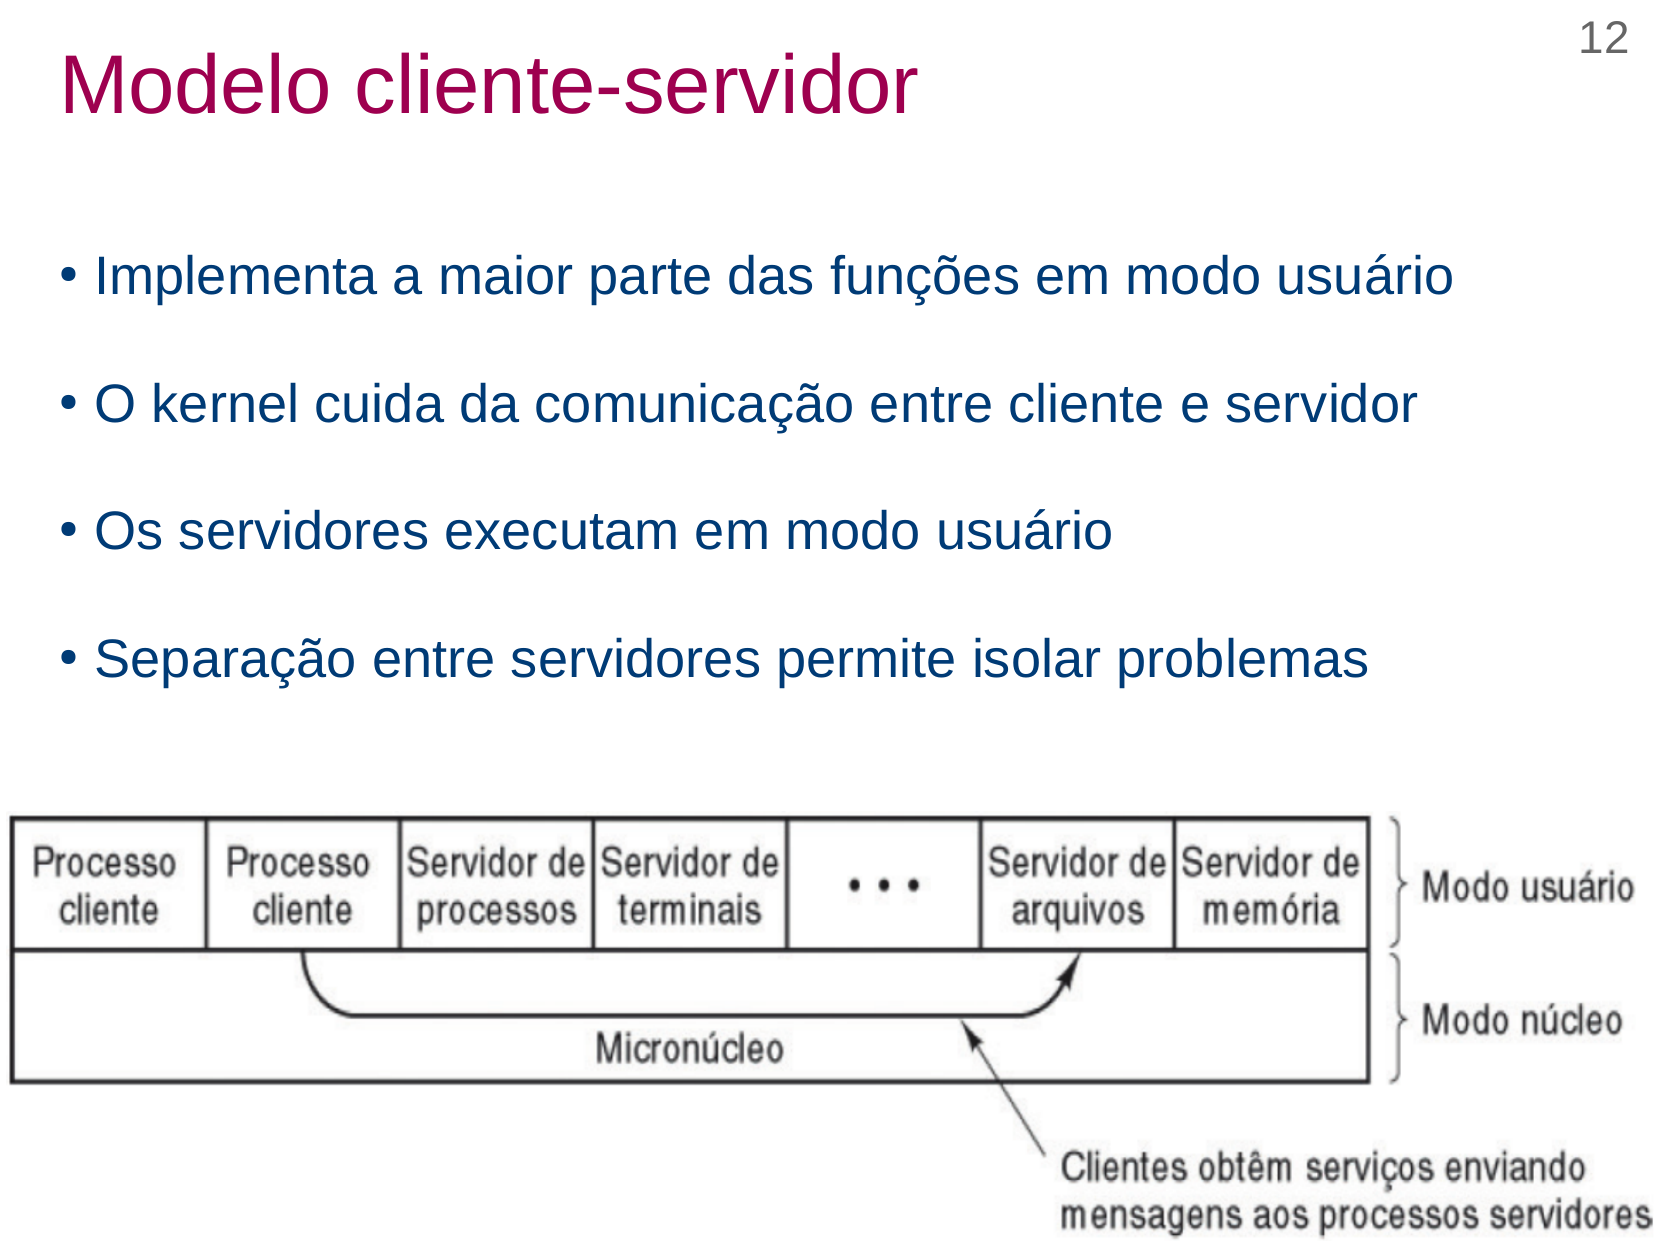

12
# Modelo cliente-servidor
Implementa a maior parte das funções em modo usuário
O kernel cuida da comunicação entre cliente e servidor
Os servidores executam em modo usuário
Separação entre servidores permite isolar problemas